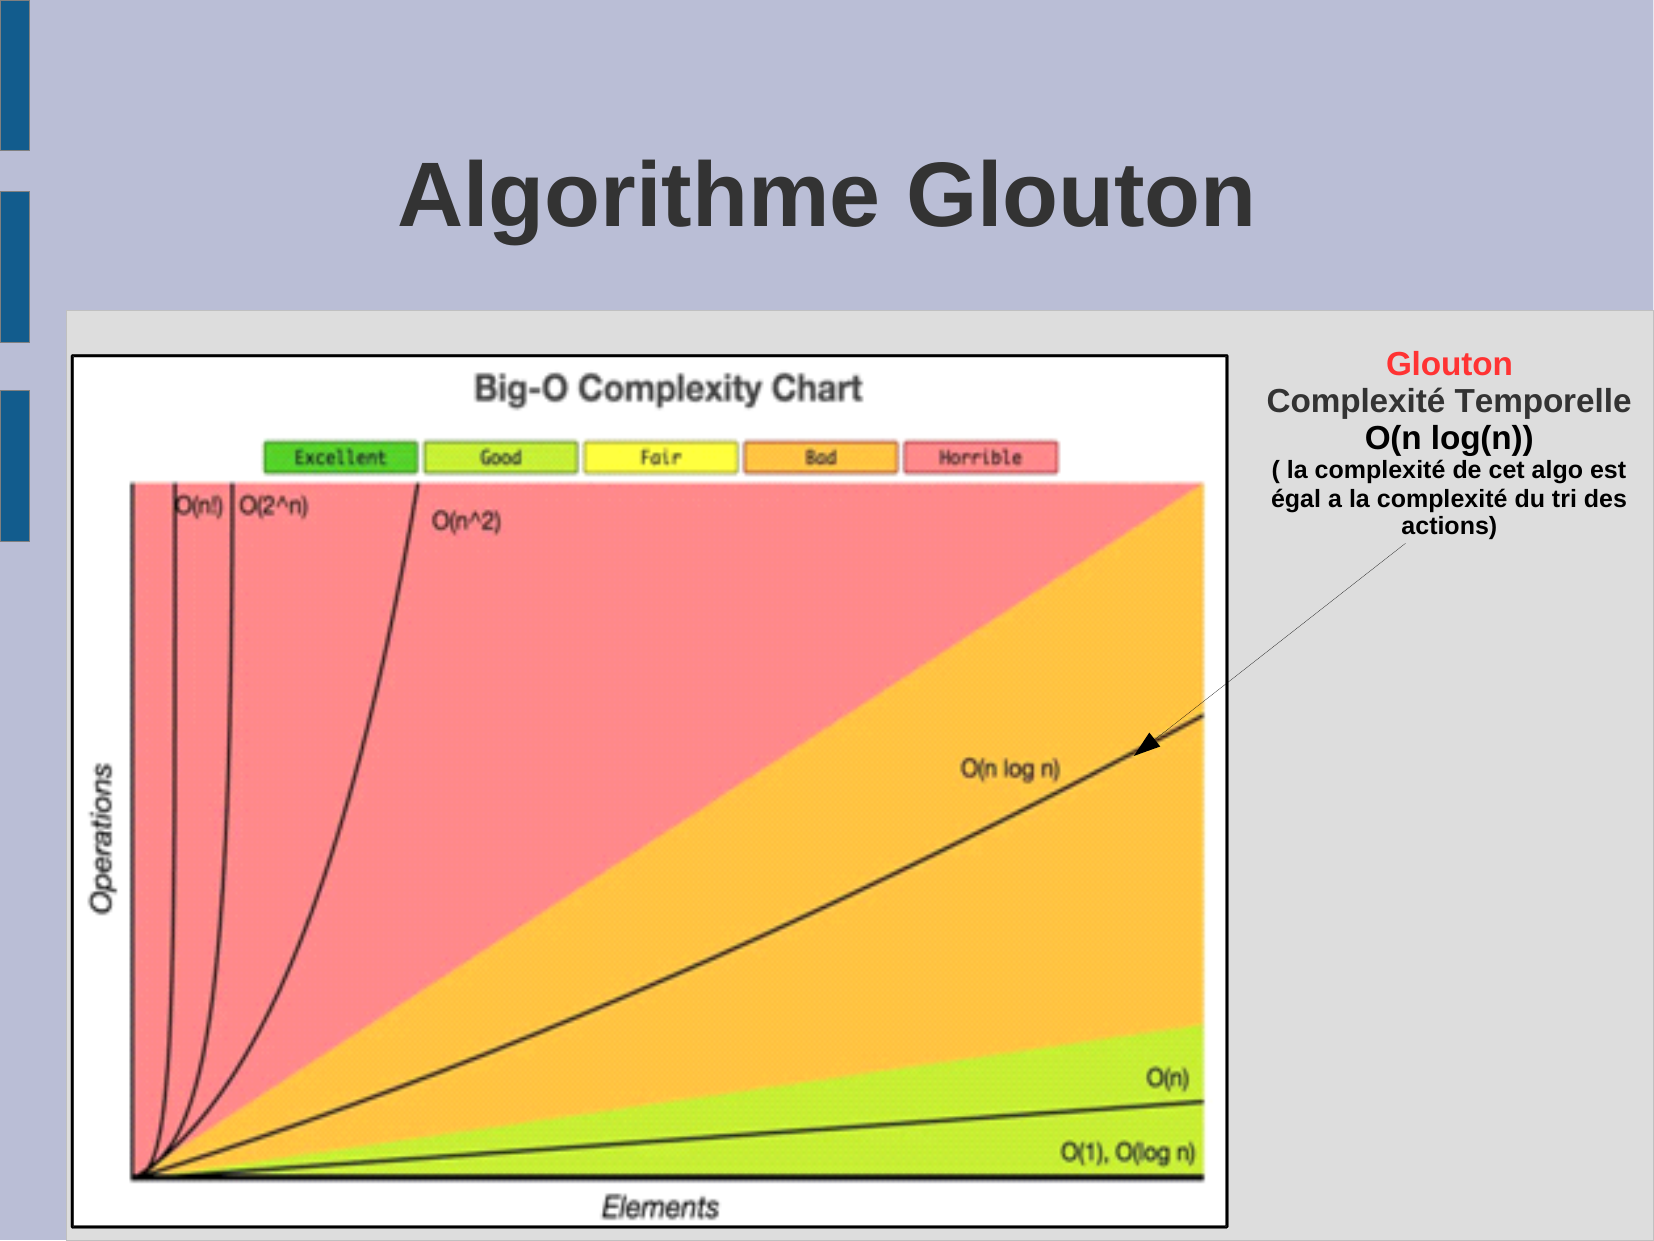

# Algorithme Glouton
Glouton
Complexité Temporelle
O(n log(n))
( la complexité de cet algo est égal a la complexité du tri des actions)